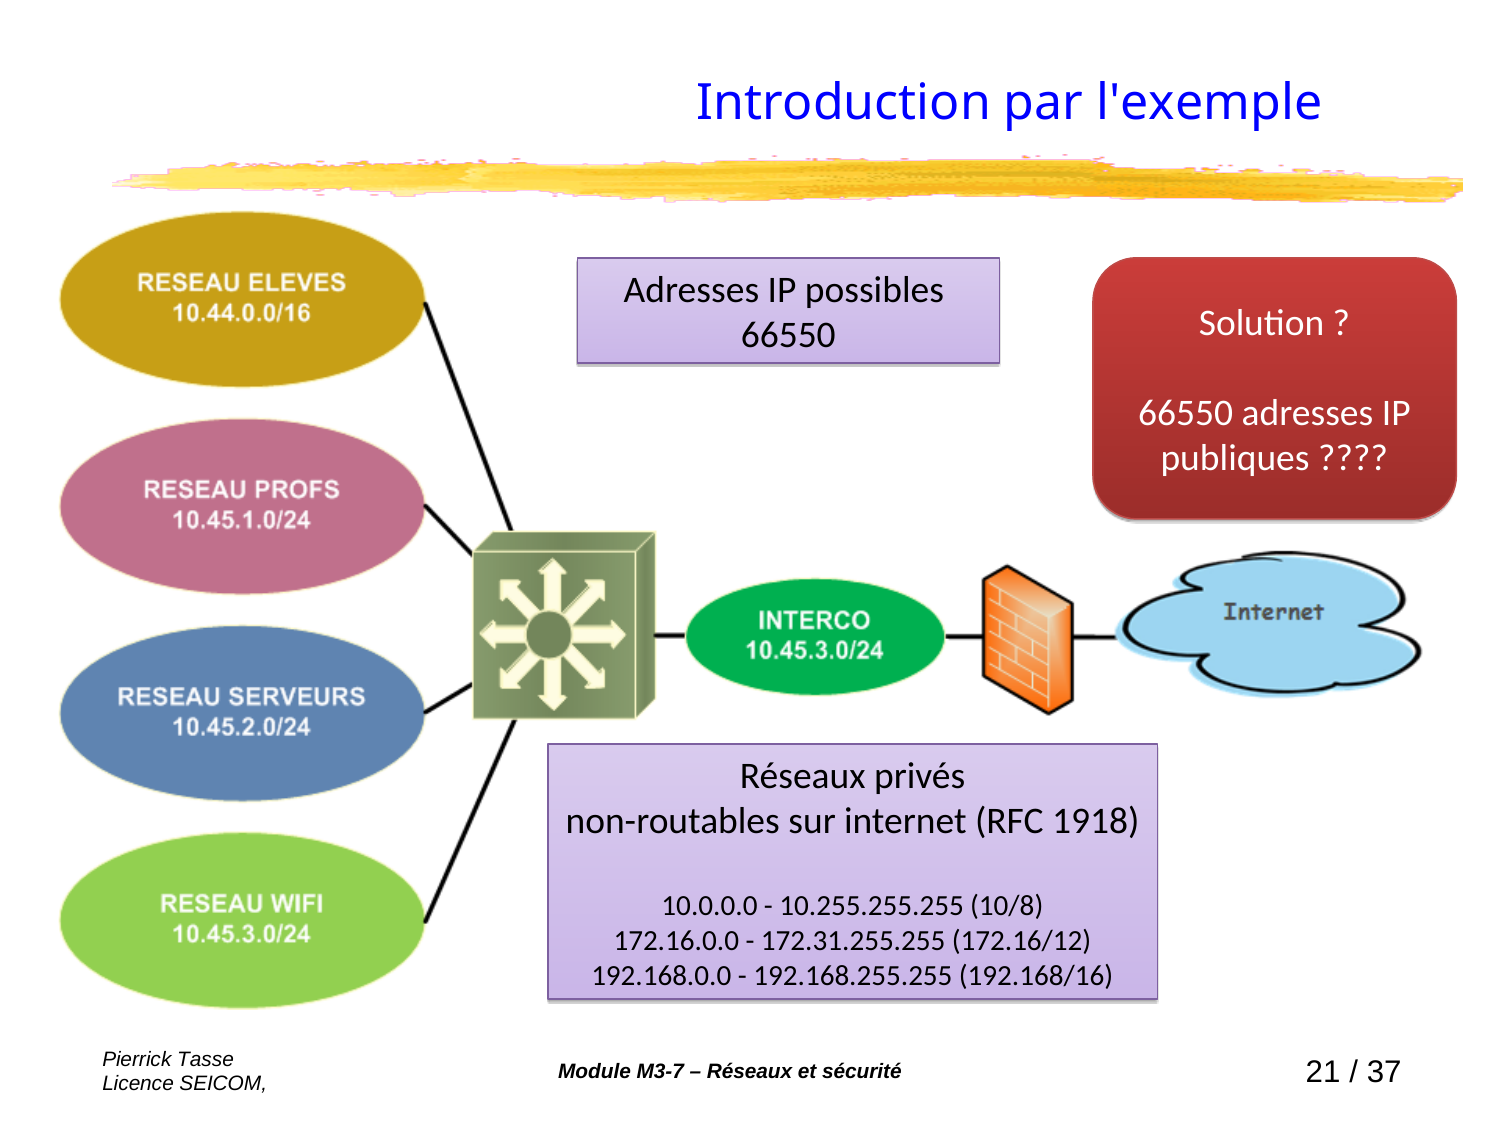

# Introduction par l'exemple
Adresses IP possibles
66550
Solution ?
66550 adresses IP publiques ????
Réseaux privés
non-routables sur internet (RFC 1918)
10.0.0.0 - 10.255.255.255 (10/8)
172.16.0.0 - 172.31.255.255 (172.16/12)
192.168.0.0 - 192.168.255.255 (192.168/16)
21